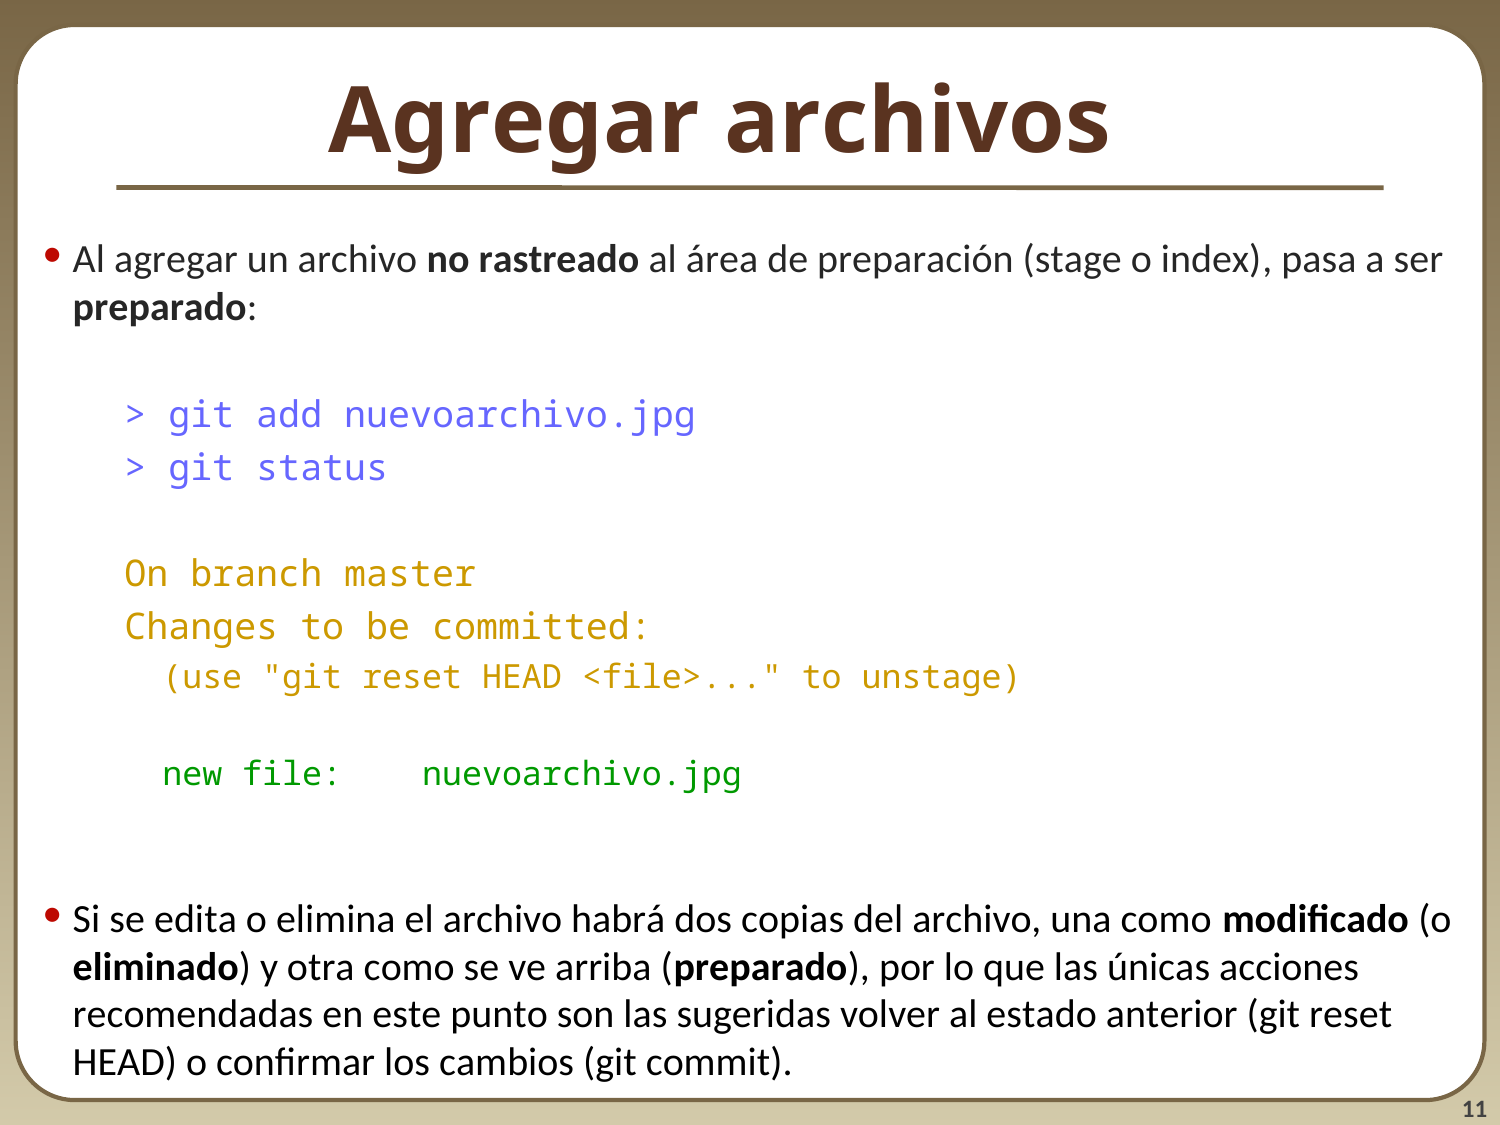

# Agregar archivos
Al agregar un archivo no rastreado al área de preparación (stage o index), pasa a ser preparado:
> git add nuevoarchivo.jpg
> git status
On branch master
Changes to be committed:
(use "git reset HEAD <file>..." to unstage)
new file: nuevoarchivo.jpg
Si se edita o elimina el archivo habrá dos copias del archivo, una como modificado (o eliminado) y otra como se ve arriba (preparado), por lo que las únicas acciones recomendadas en este punto son las sugeridas volver al estado anterior (git reset HEAD) o confirmar los cambios (git commit).